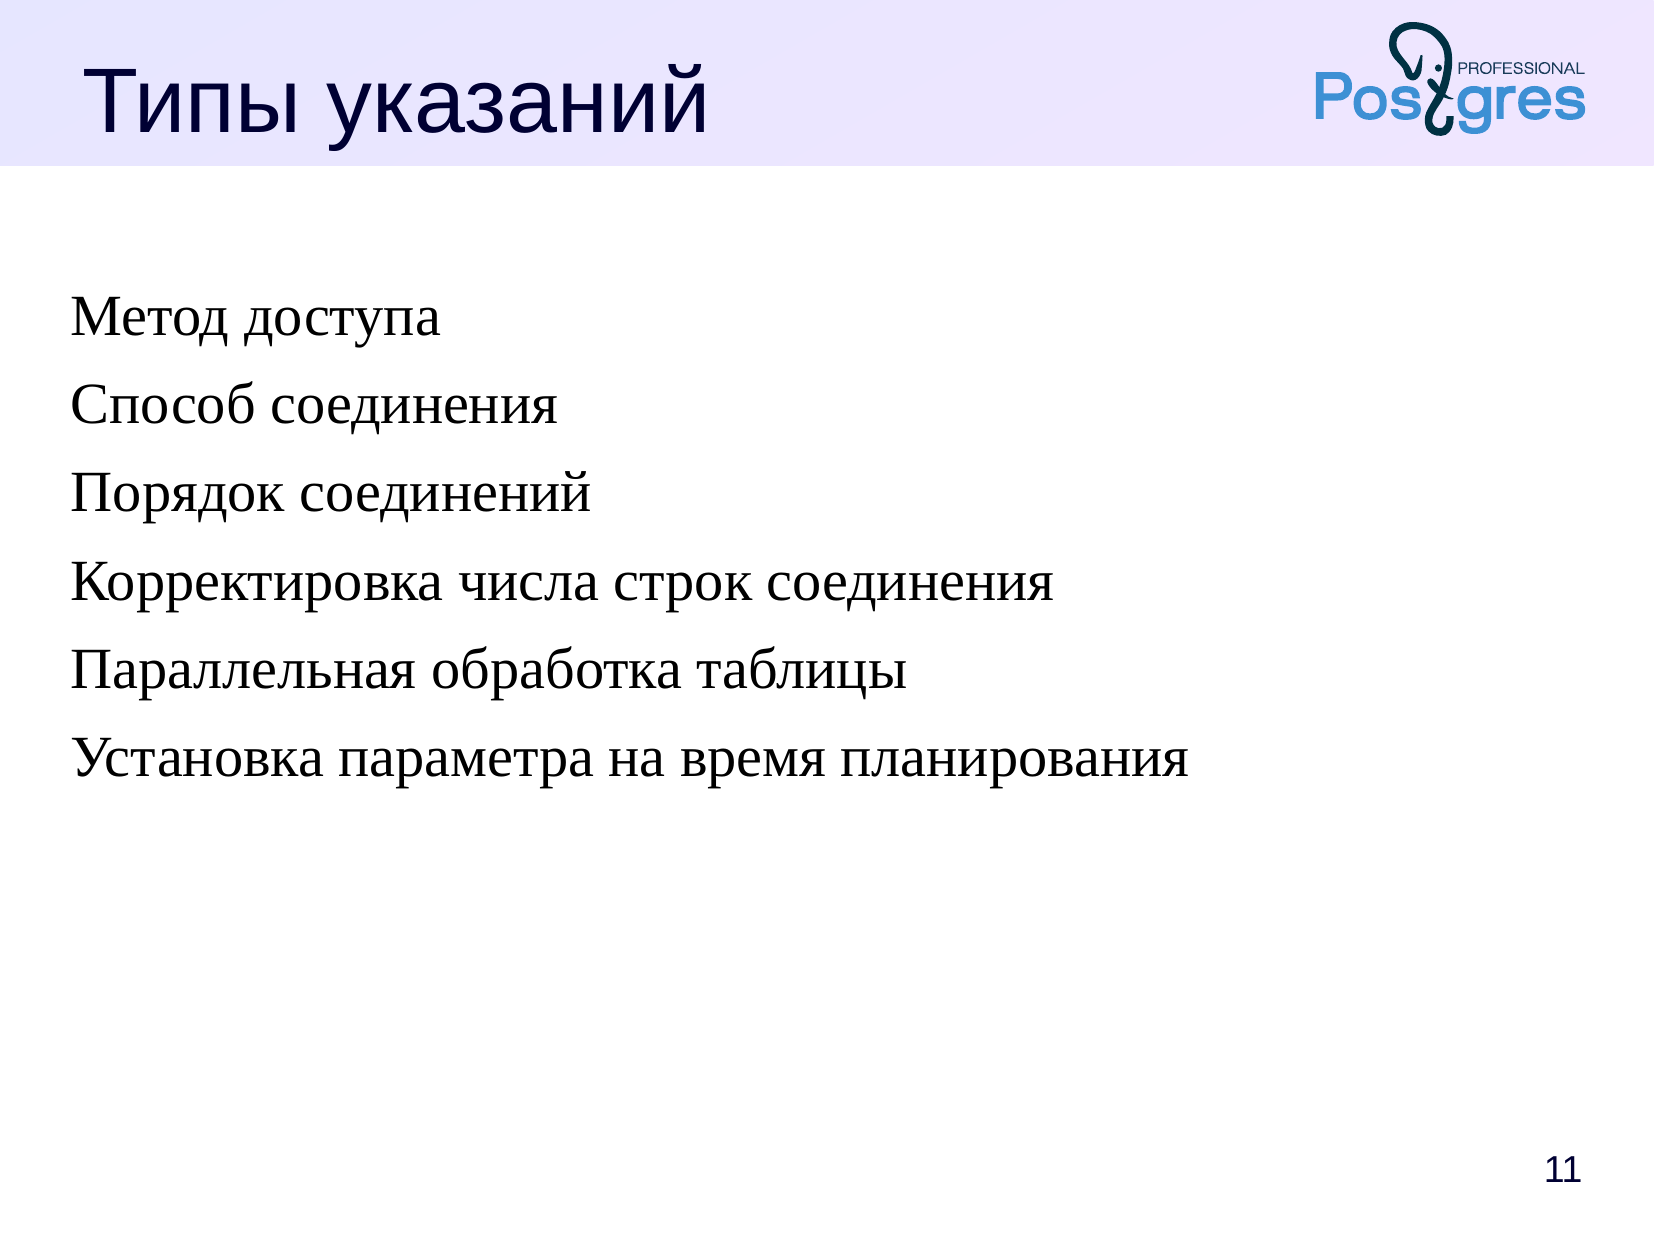

# Типы указаний
Метод доступа
Способ соединения
Порядок соединений
Корректировка числа строк соединения
Параллельная обработка таблицы
Установка параметра на время планирования